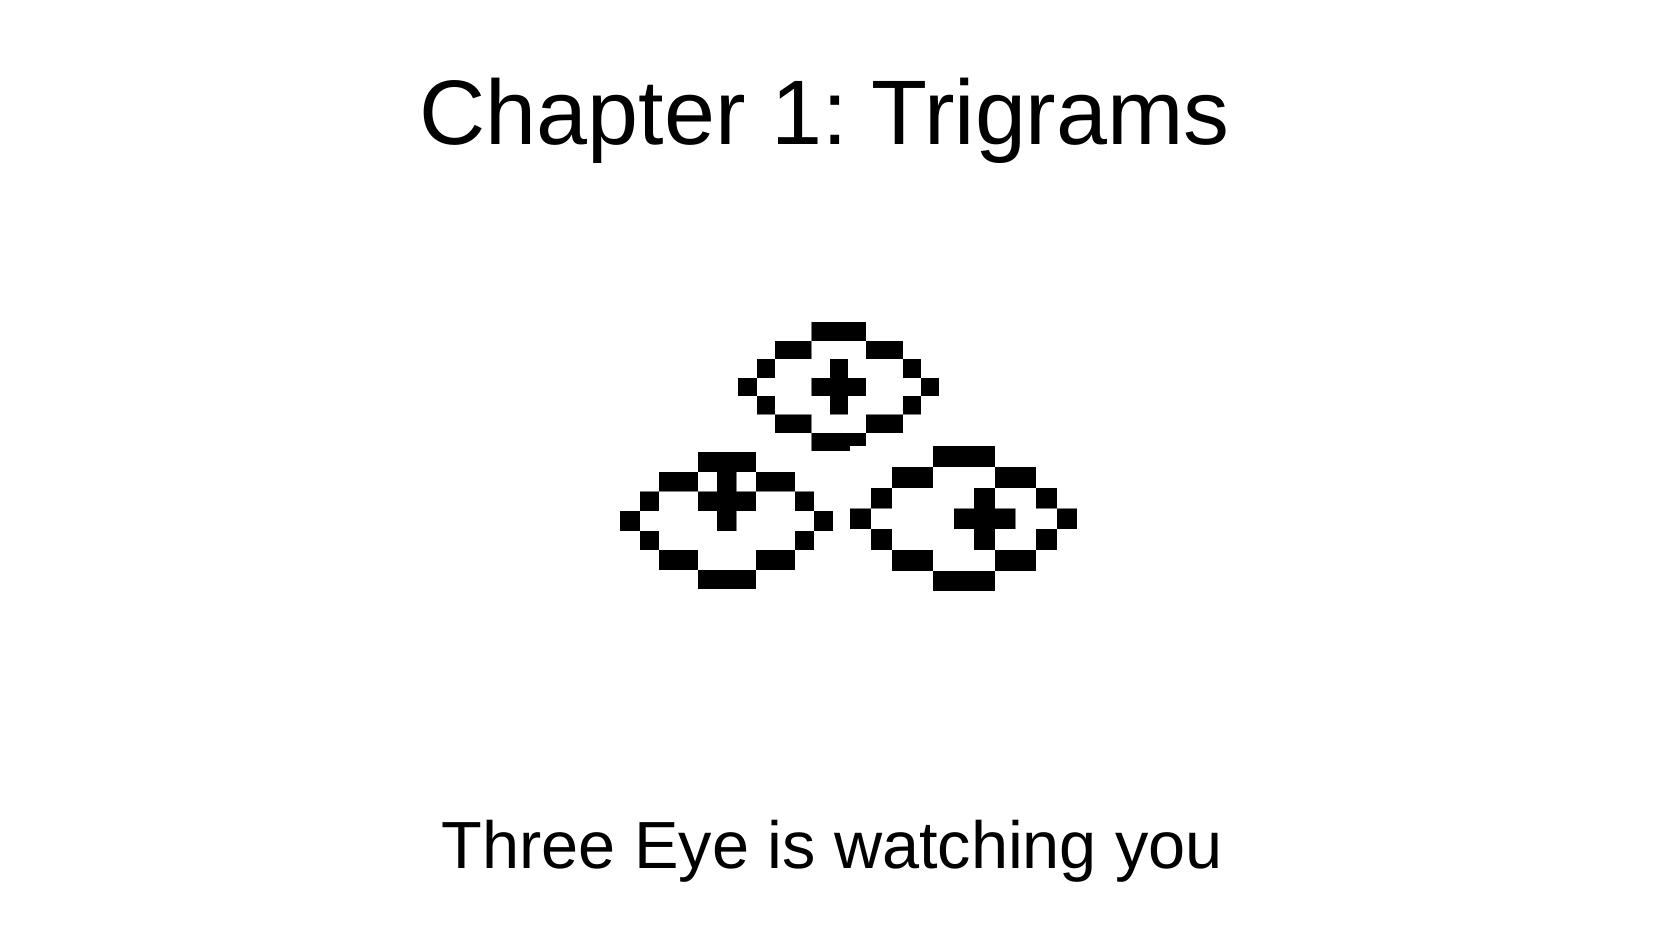

# Chapter 1: Trigrams
Three Eye is watching you